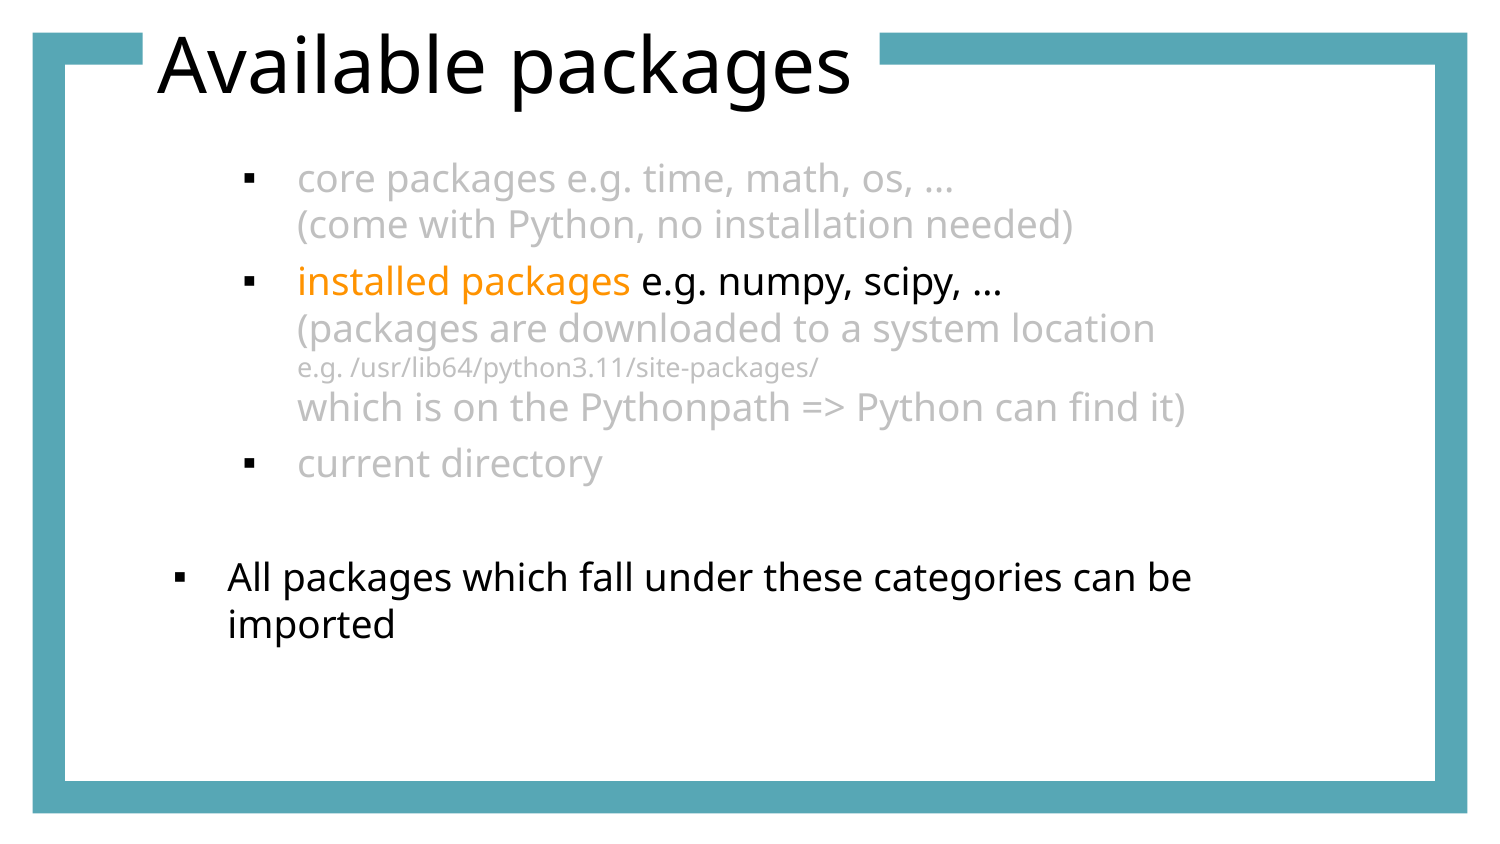

# Available packages
core packages e.g. time, math, os, …
(come with Python, no installation needed)
installed packages e.g. numpy, scipy, …
(packages are downloaded to a system location
e.g. /usr/lib64/python3.11/site-packages/
which is on the Pythonpath => Python can find it)
current directory
All packages which fall under these categories can be imported